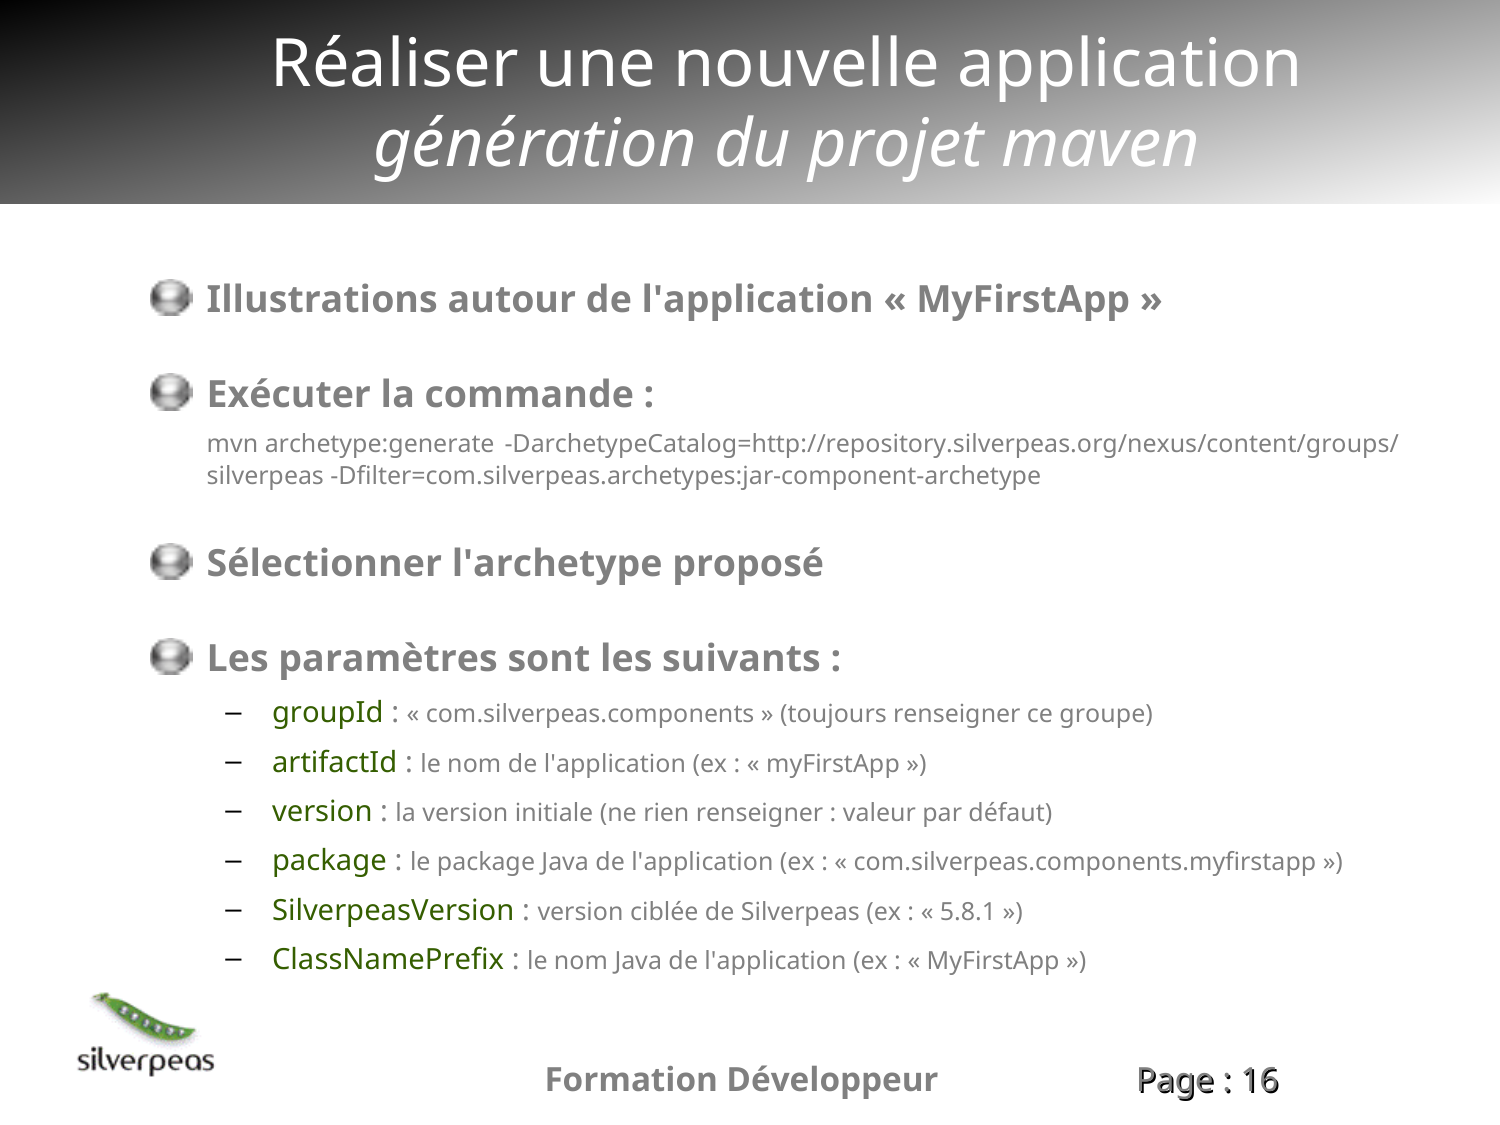

# Réaliser une nouvelle application génération du projet maven
Illustrations autour de l'application « MyFirstApp »
Exécuter la commande :
mvn archetype:generate -DarchetypeCatalog=http://repository.silverpeas.org/nexus/content/groups/silverpeas -Dfilter=com.silverpeas.archetypes:jar-component-archetype
Sélectionner l'archetype proposé
Les paramètres sont les suivants :
groupId : « com.silverpeas.components » (toujours renseigner ce groupe)
artifactId : le nom de l'application (ex : « myFirstApp »)
version : la version initiale (ne rien renseigner : valeur par défaut)
package : le package Java de l'application (ex : « com.silverpeas.components.myfirstapp »)
SilverpeasVersion : version ciblée de Silverpeas (ex : « 5.8.1 »)
ClassNamePrefix : le nom Java de l'application (ex : « MyFirstApp »)